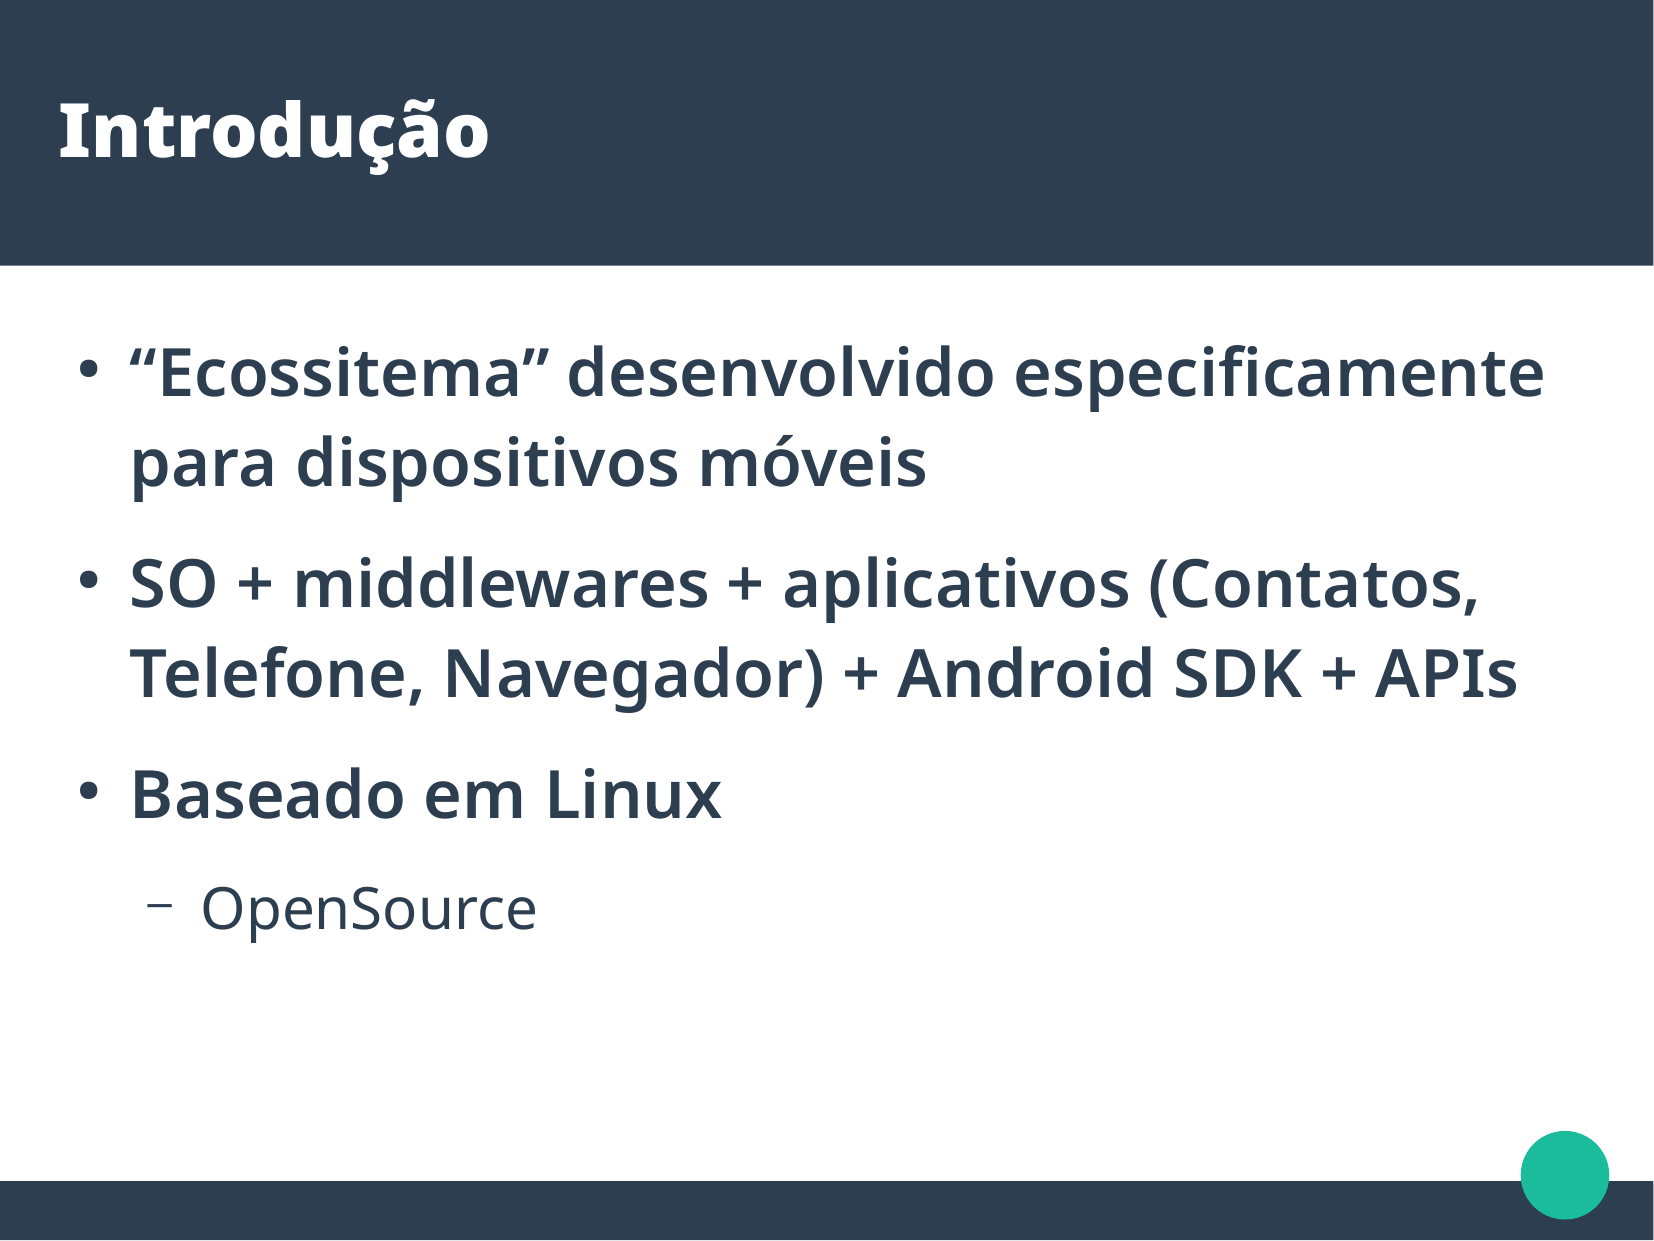

# Introdução
“Ecossitema” desenvolvido especificamente para dispositivos móveis
SO + middlewares + aplicativos (Contatos, Telefone, Navegador) + Android SDK + APIs
Baseado em Linux
OpenSource